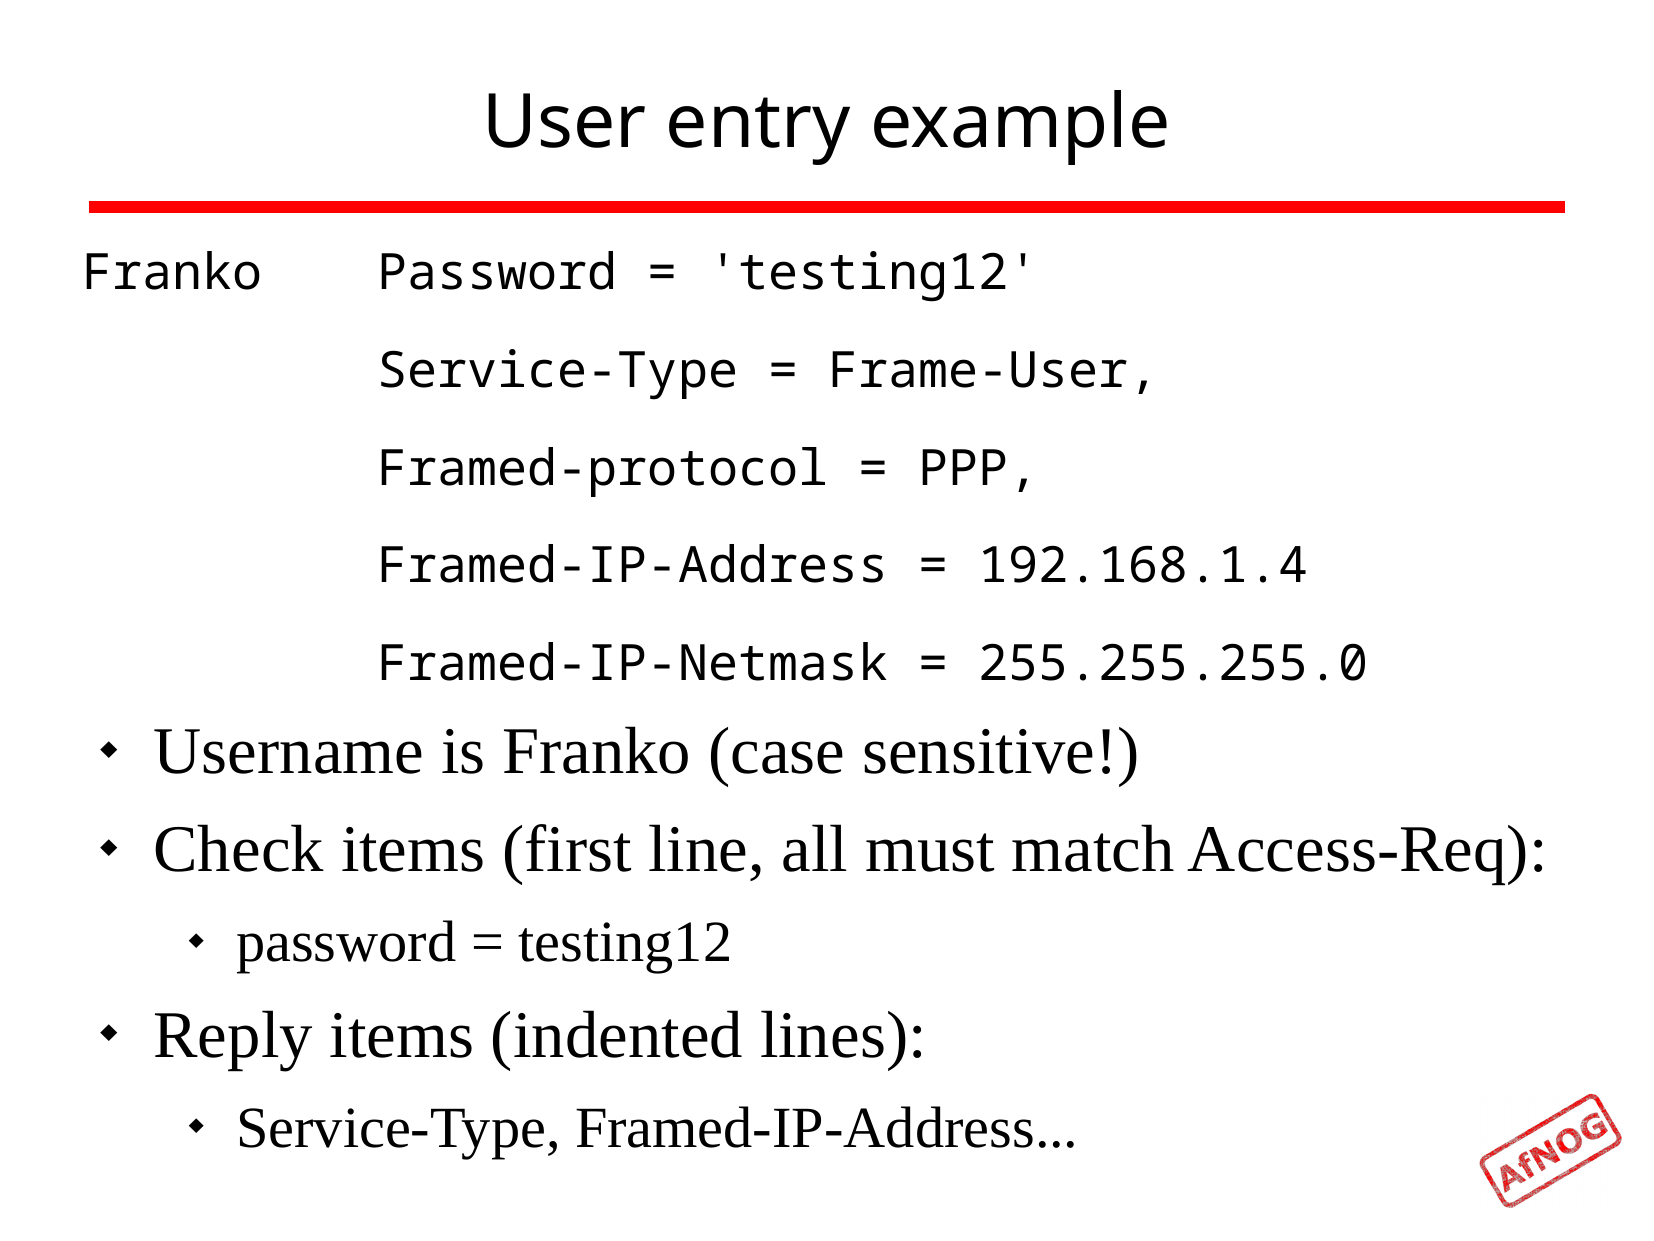

User entry example
# Franko		Password = 'testing12'
				Service-Type = Frame-User,
				Framed-protocol = PPP,
				Framed-IP-Address = 192.168.1.4
				Framed-IP-Netmask = 255.255.255.0
Username is Franko (case sensitive!)
Check items (first line, all must match Access-Req):
password = testing12
Reply items (indented lines):
Service-Type, Framed-IP-Address...